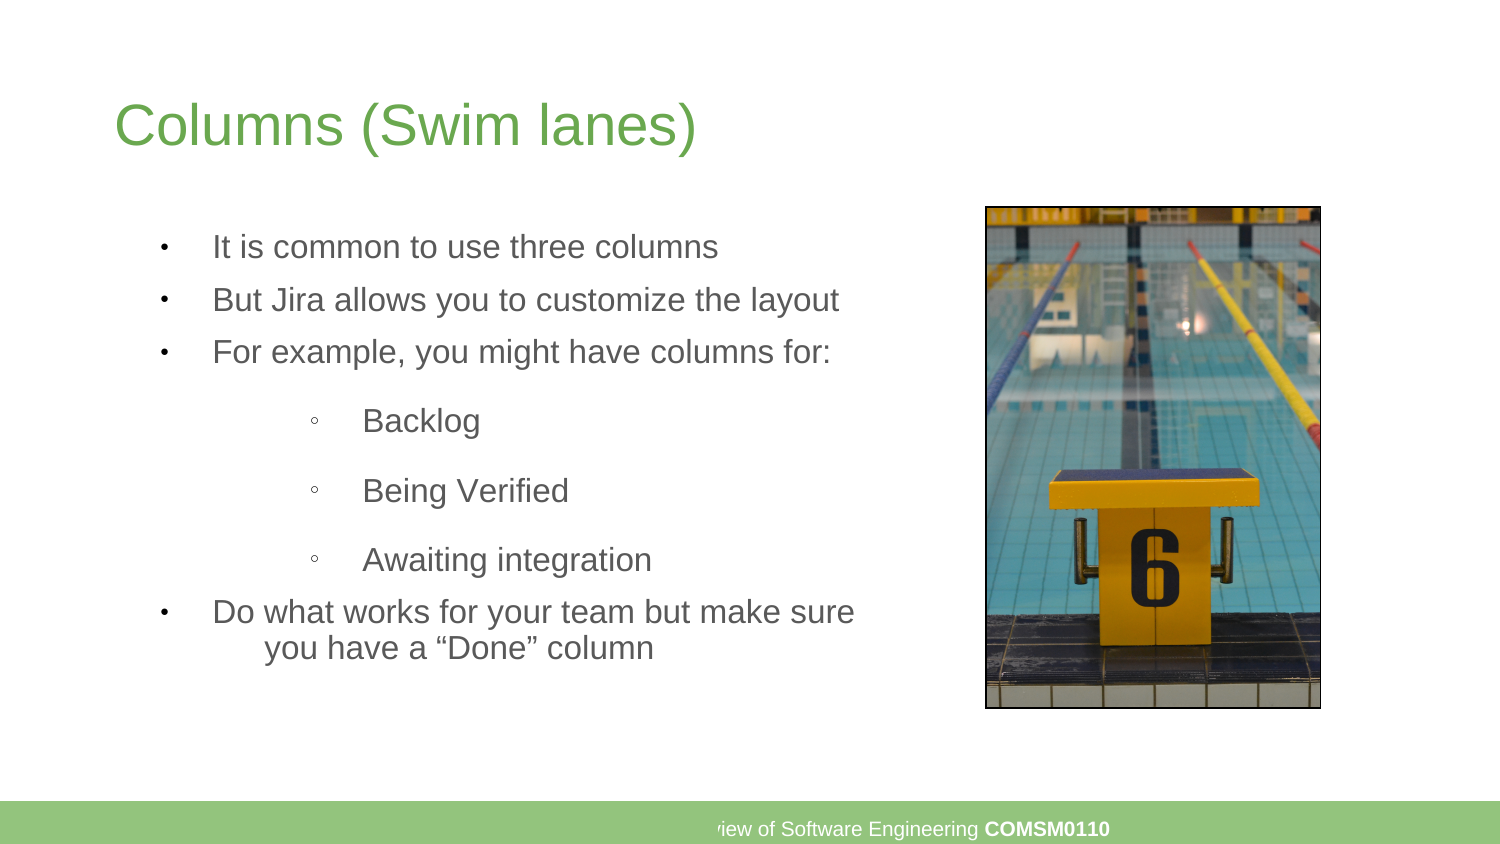

# Columns (Swim lanes)
It is common to use three columns
But Jira allows you to customize the layout
For example, you might have columns for:
Backlog
Being Verified
Awaiting integration
Do what works for your team but make sure you have a “Done” column